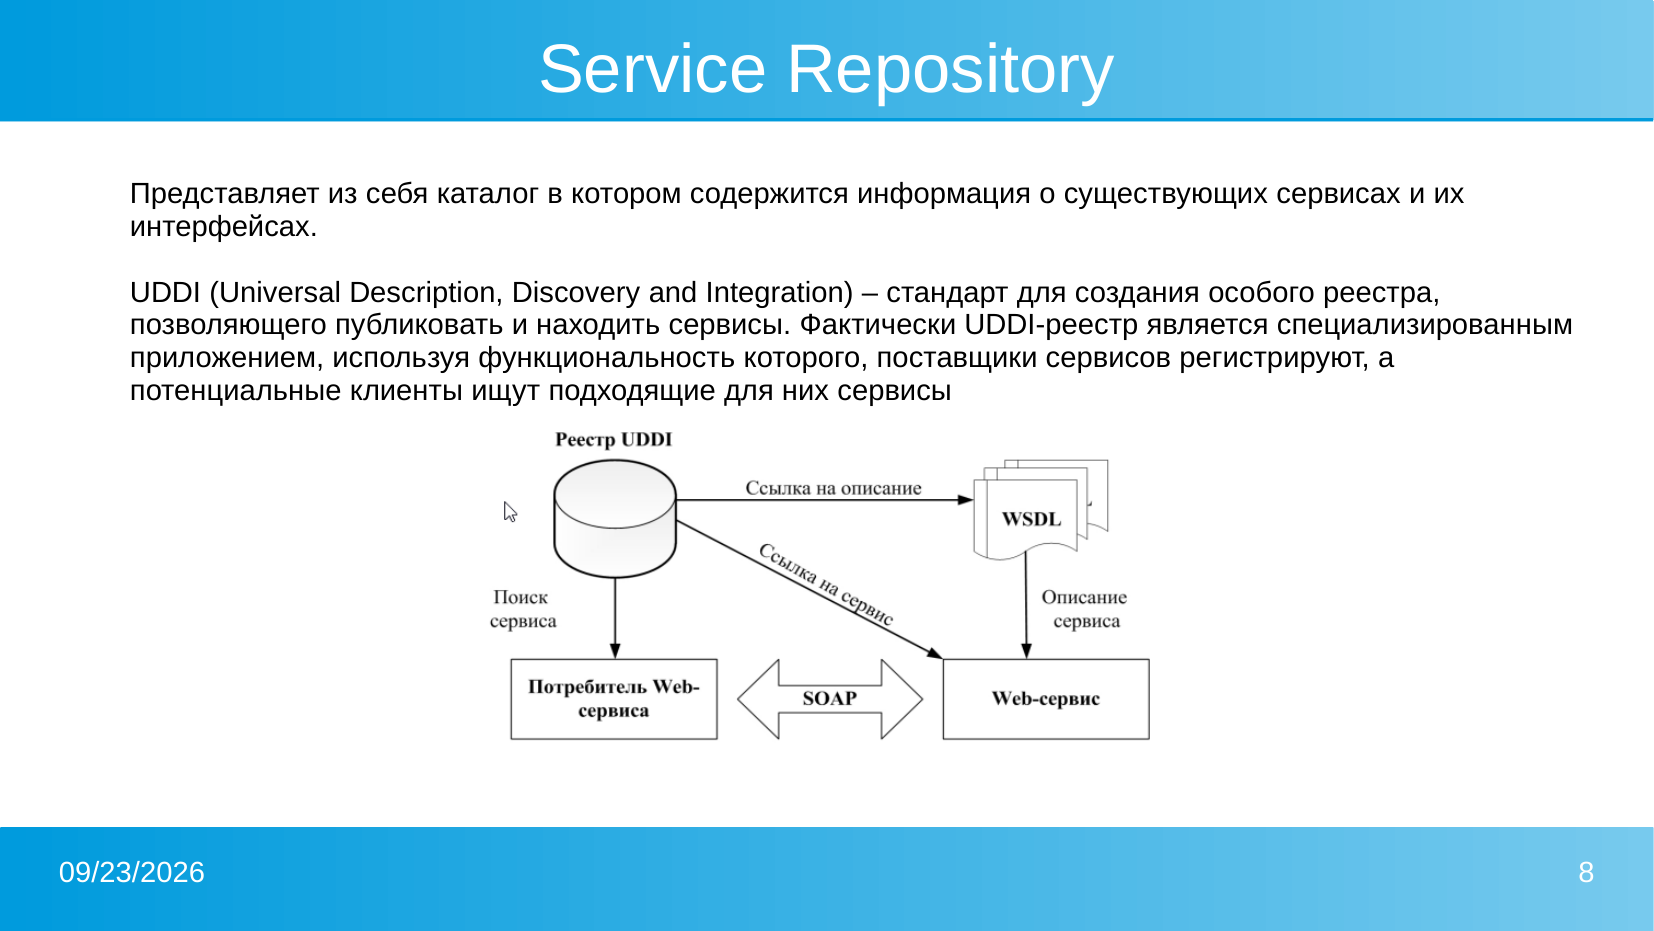

# Service Repository
Представляет из себя каталог в котором содержится информация о существующих сервисах и их интерфейсах.
UDDI (Universal Description, Discovery and Integration) – стандарт для создания особого реестра, позволяющего публиковать и находить сервисы. Фактически UDDI-реестр является специализированным приложением, используя функциональность которого, поставщики сервисов регистрируют, а потенциальные клиенты ищут подходящие для них сервисы
8